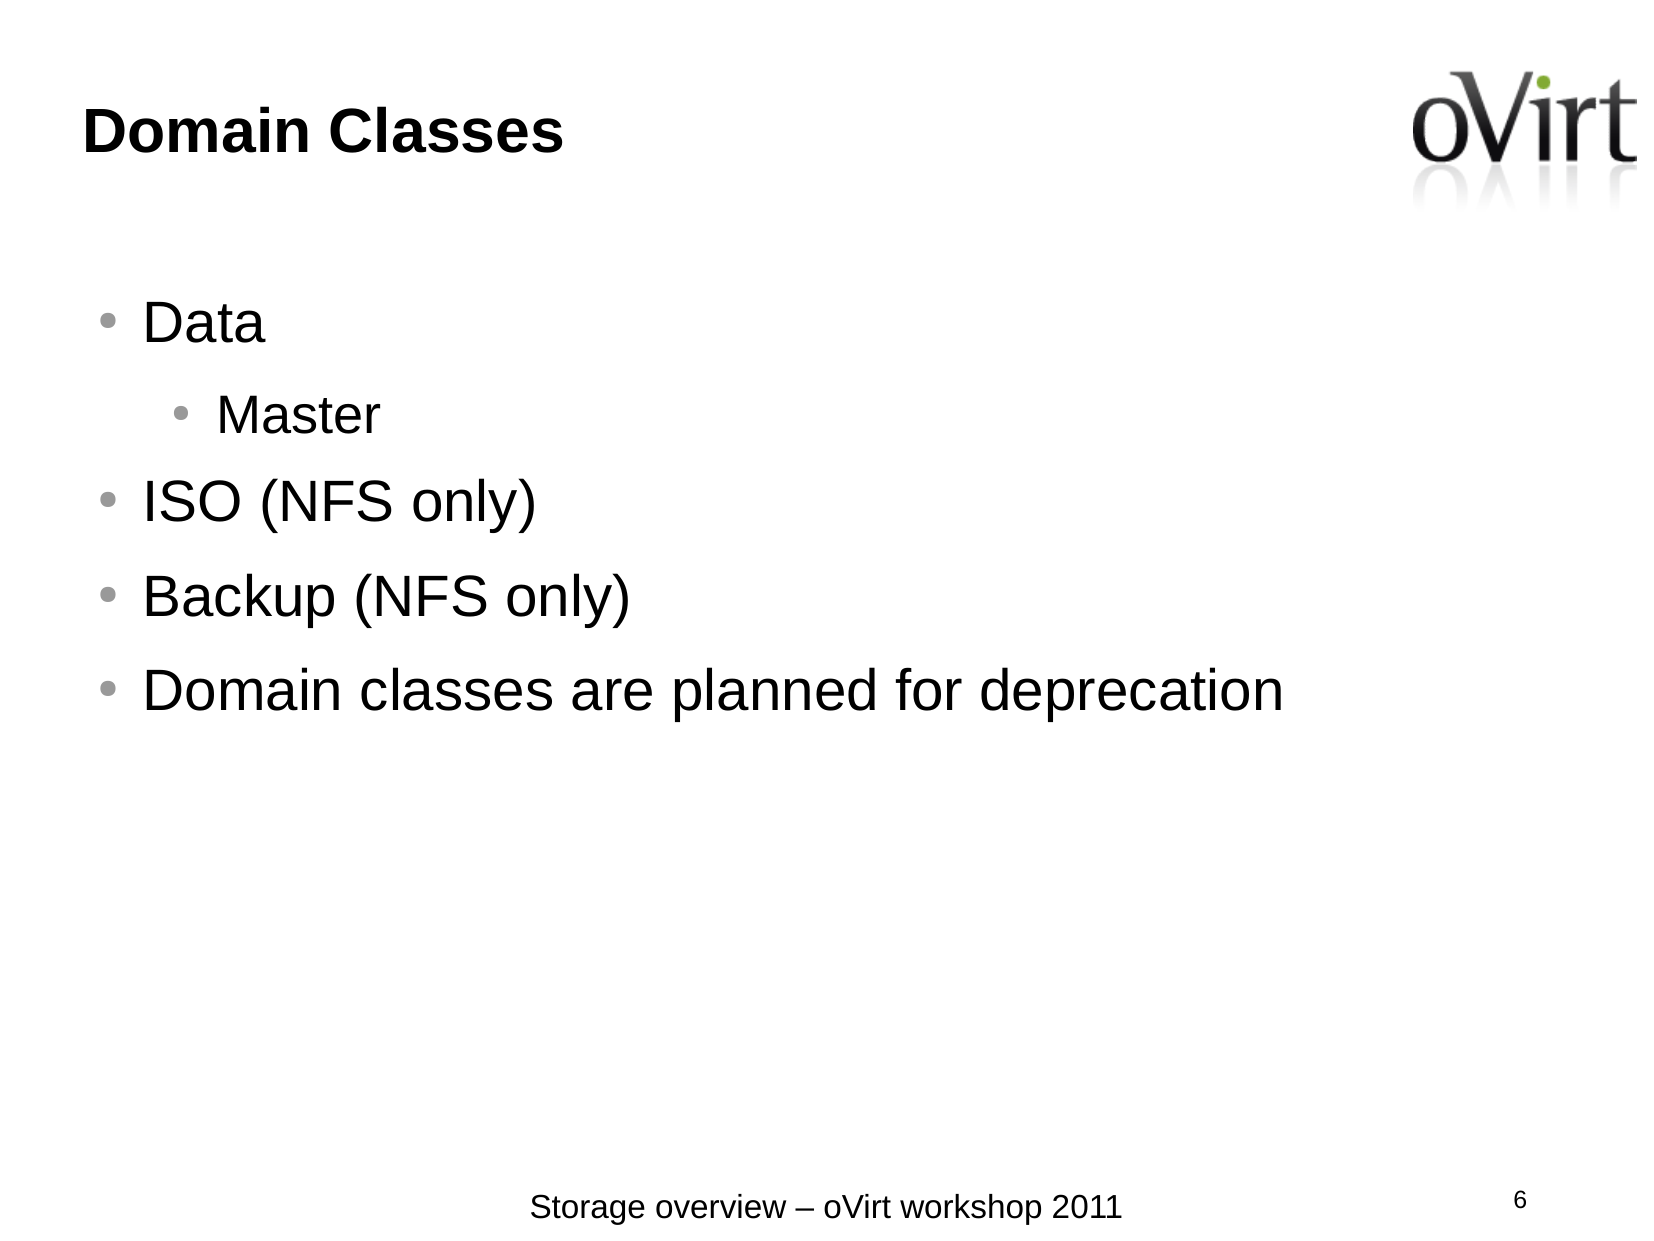

# Domain Classes
Data
Master
ISO (NFS only)
Backup (NFS only)
Domain classes are planned for deprecation